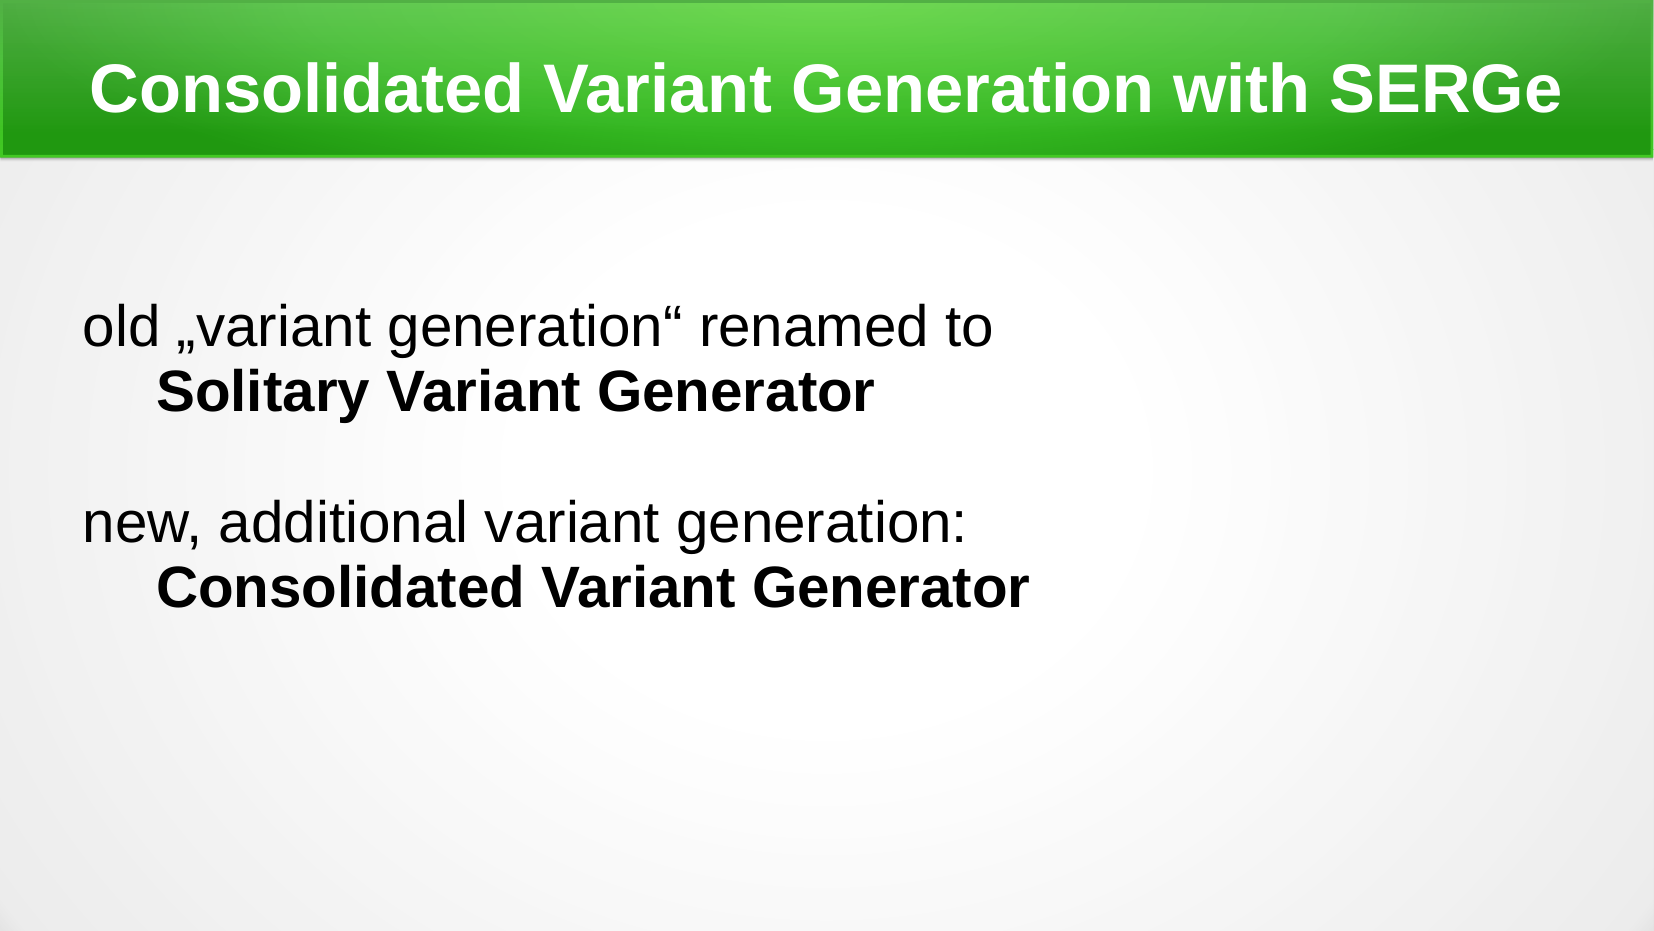

# Consolidated Variant Generation with SERGe
old „variant generation“ renamed to
	Solitary Variant Generator
new, additional variant generation:
	Consolidated Variant Generator